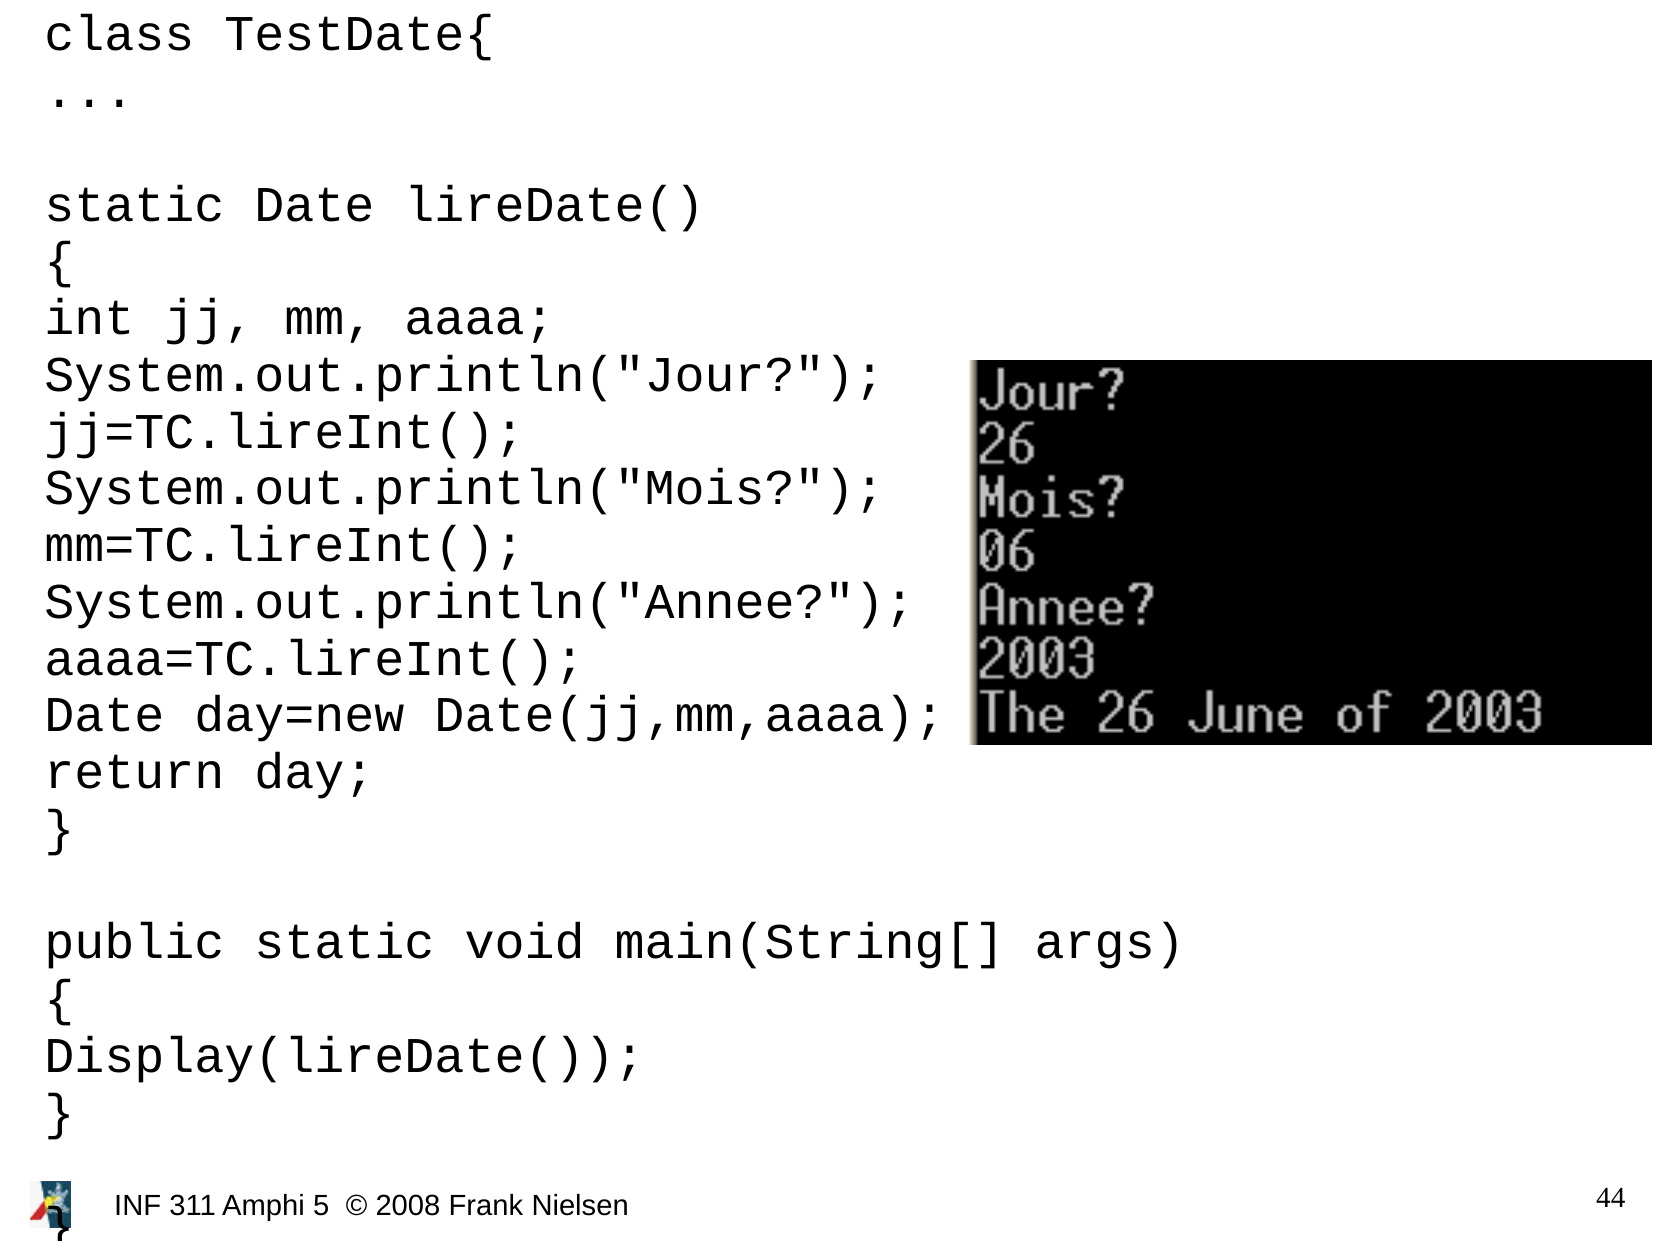

class TestDate{
...
static Date lireDate()
{
int jj, mm, aaaa;
System.out.println("Jour?");
jj=TC.lireInt();
System.out.println("Mois?");
mm=TC.lireInt();
System.out.println("Annee?");
aaaa=TC.lireInt();
Date day=new Date(jj,mm,aaaa);
return day;
}
public static void main(String[] args)
{
Display(lireDate());
}
}